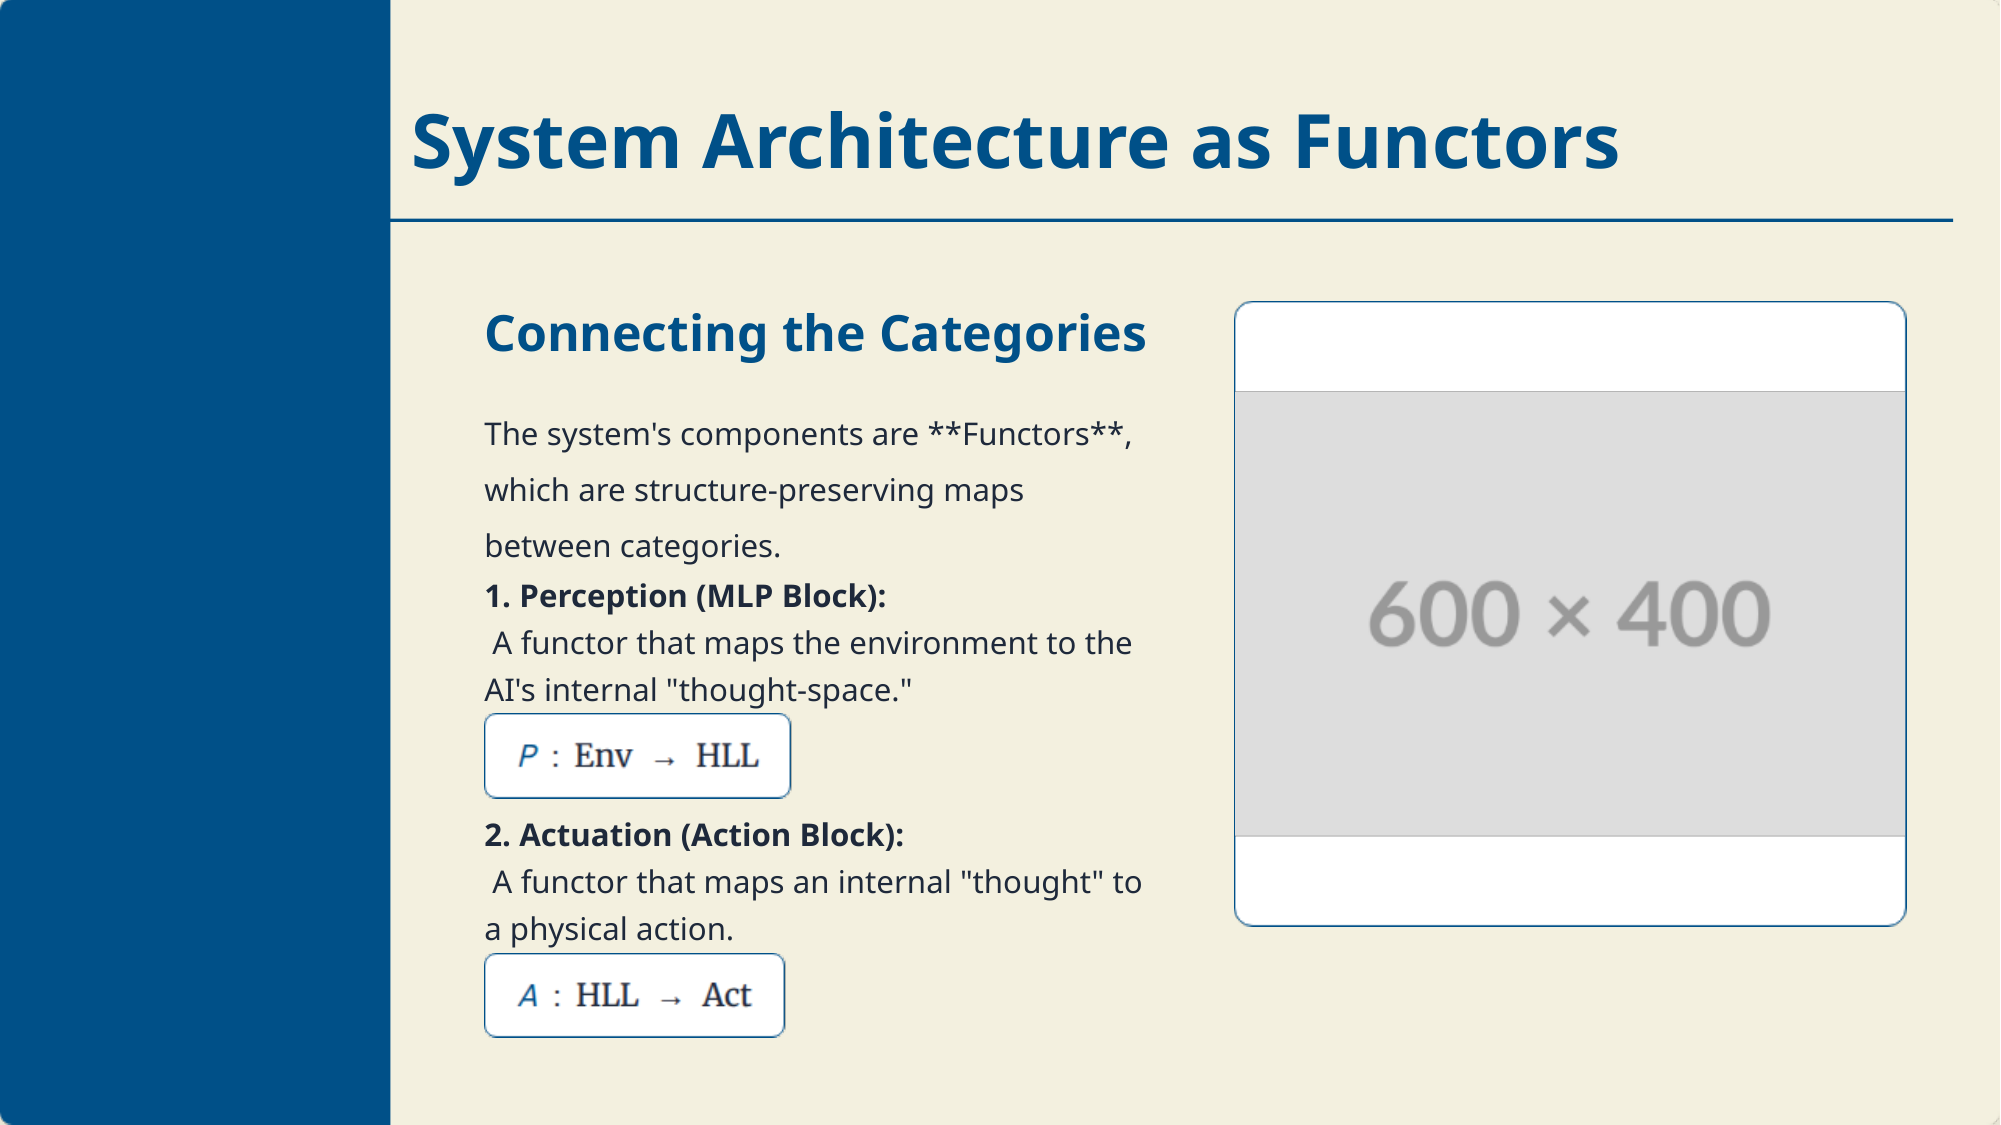

System Architecture as Functors
Connecting the Categories
The system's components are **Functors**, which are structure-preserving maps between categories.
1. Perception (MLP Block):
 A functor that maps the environment to the AI's internal "thought-space."
2. Actuation (Action Block):
 A functor that maps an internal "thought" to a physical action.